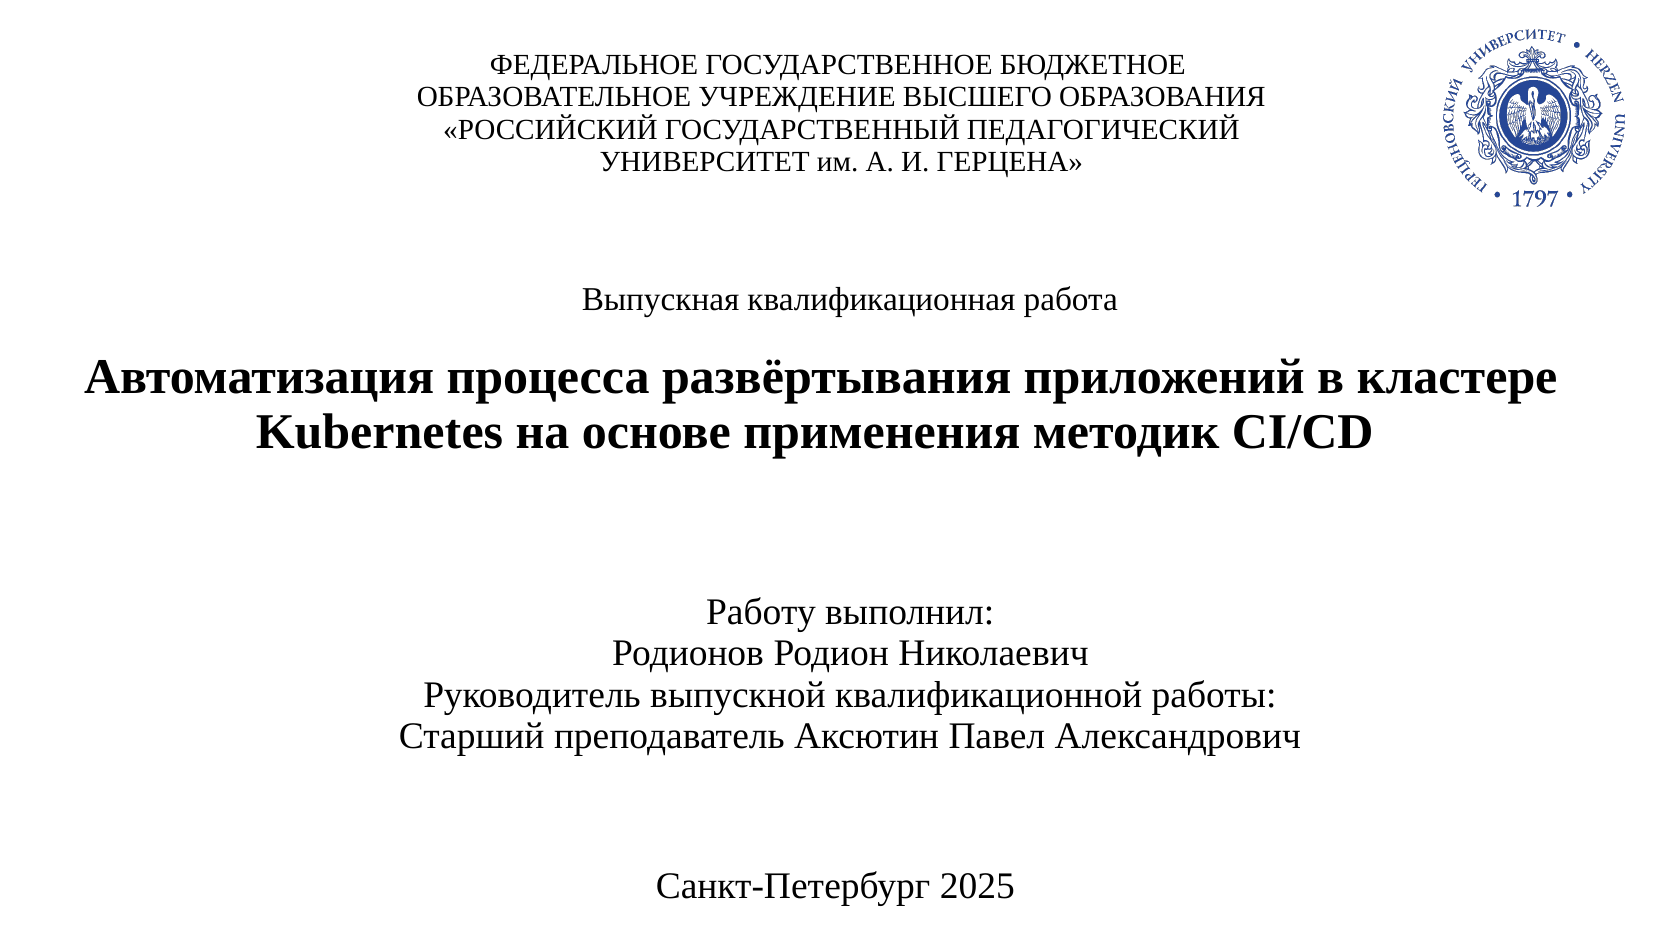

ФЕДЕРАЛЬНОЕ ГОСУДАРСТВЕННОЕ БЮДЖЕТНОЕ
ОБРАЗОВАТЕЛЬНОЕ УЧРЕЖДЕНИЕ ВЫСШЕГО ОБРАЗОВАНИЯ
«РОССИЙСКИЙ ГОСУДАРСТВЕННЫЙ ПЕДАГОГИЧЕСКИЙ
УНИВЕРСИТЕТ им. А. И. ГЕРЦЕНА»
Выпускная квалификационная работа
# Автоматизация процесса развёртывания приложений в кластере Kubernetes на основе применения методик CI/CD
Работу выполнил:
Родионов Родион Николаевич
Руководитель выпускной квалификационной работы:
Старший преподаватель Аксютин Павел Александрович
Санкт-Петербург 2025